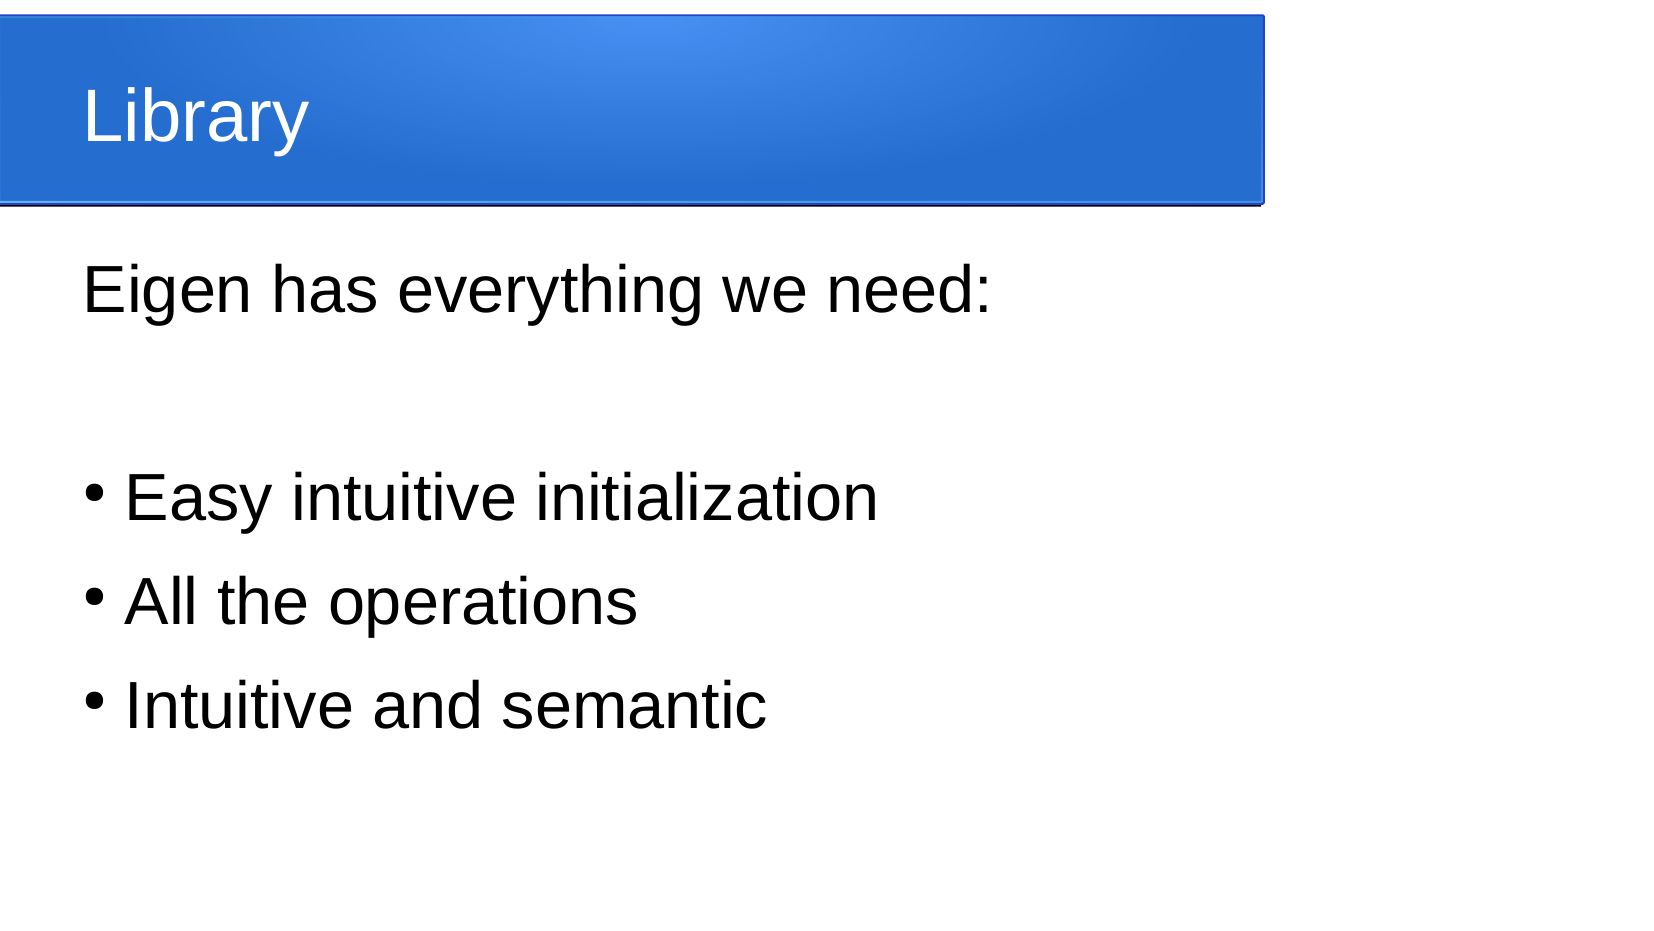

# Library
Eigen has everything we need:
 Easy intuitive initialization
 All the operations
 Intuitive and semantic